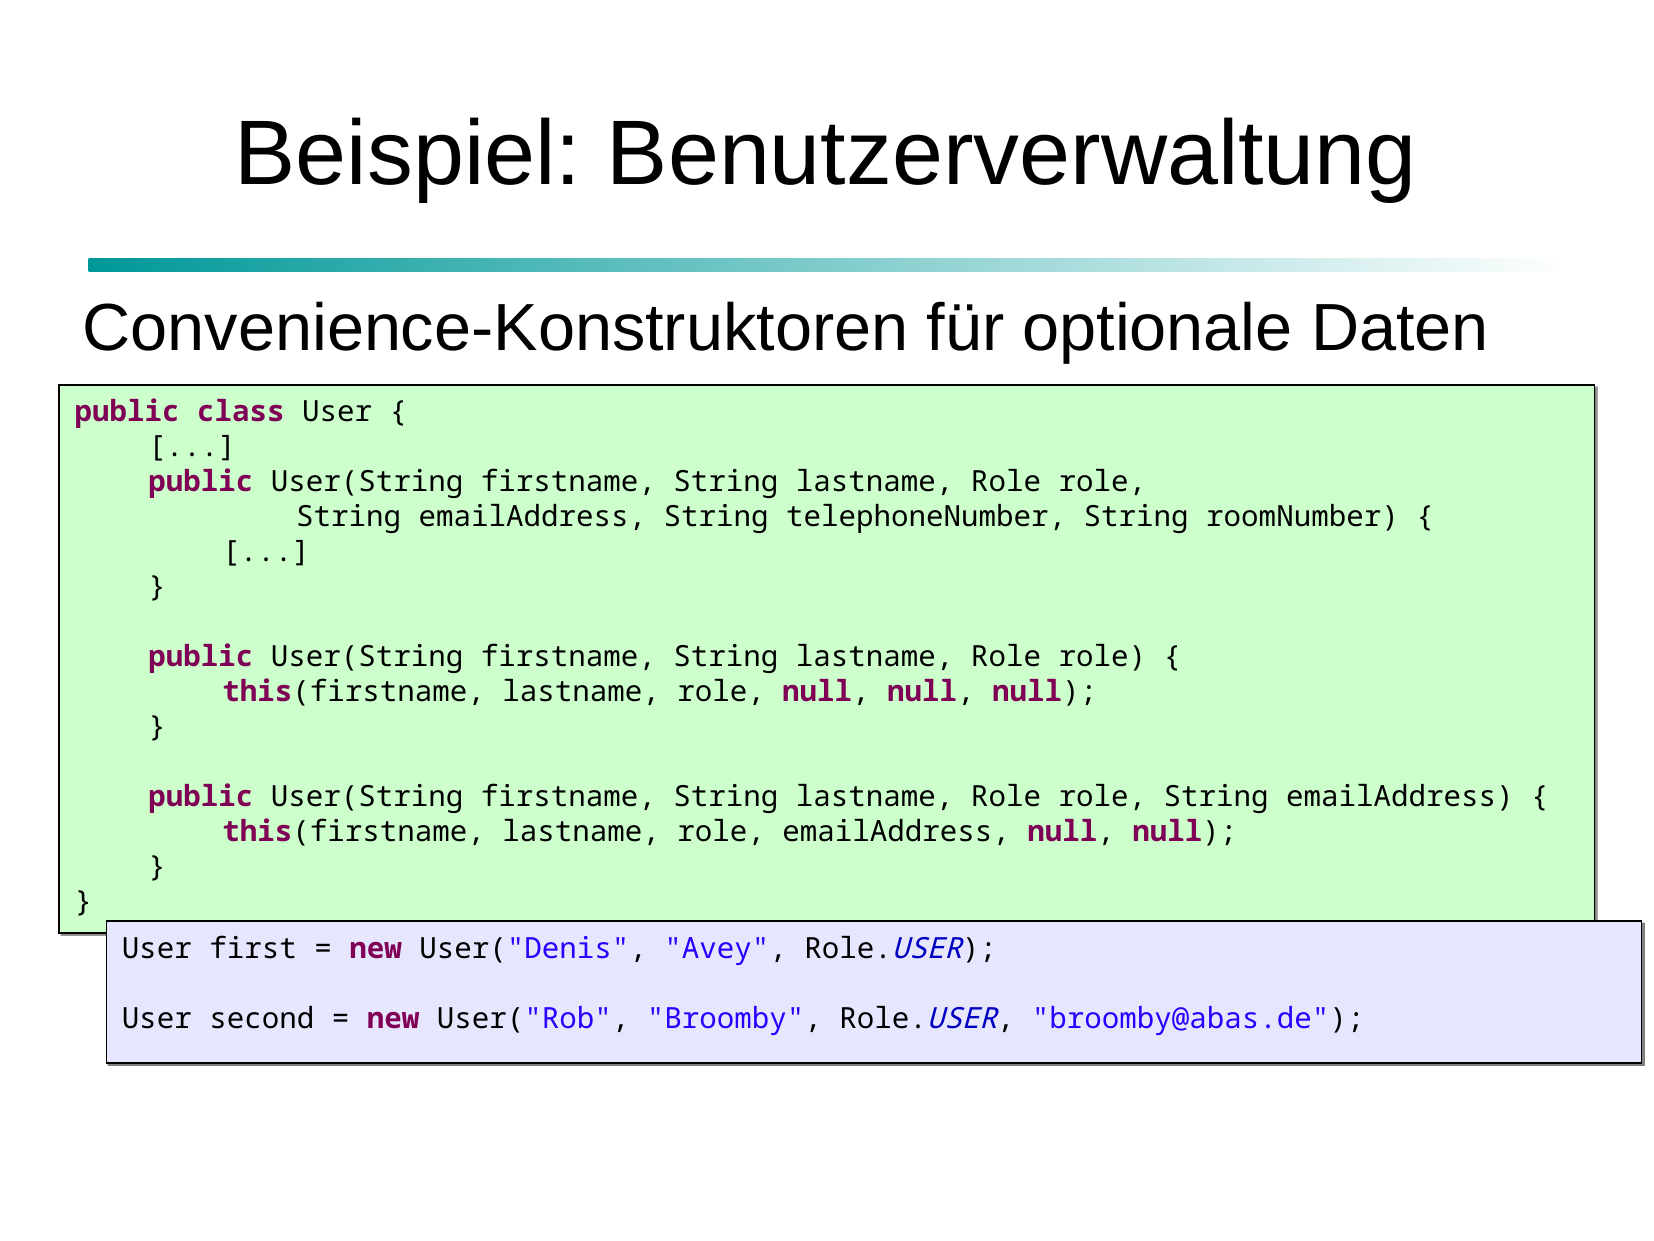

# Beispiel: Benutzerverwaltung
Convenience-Konstruktoren für optionale Daten
public class User {
	[...]
	public User(String firstname, String lastname, Role role,
			String emailAddress, String telephoneNumber, String roomNumber) {
		[...]
	}
	public User(String firstname, String lastname, Role role) {
		this(firstname, lastname, role, null, null, null);
	}
	public User(String firstname, String lastname, Role role, String emailAddress) {
		this(firstname, lastname, role, emailAddress, null, null);
	}
}
User first = new User("Denis", "Avey", Role.USER);
User second = new User("Rob", "Broomby", Role.USER, "broomby@abas.de");